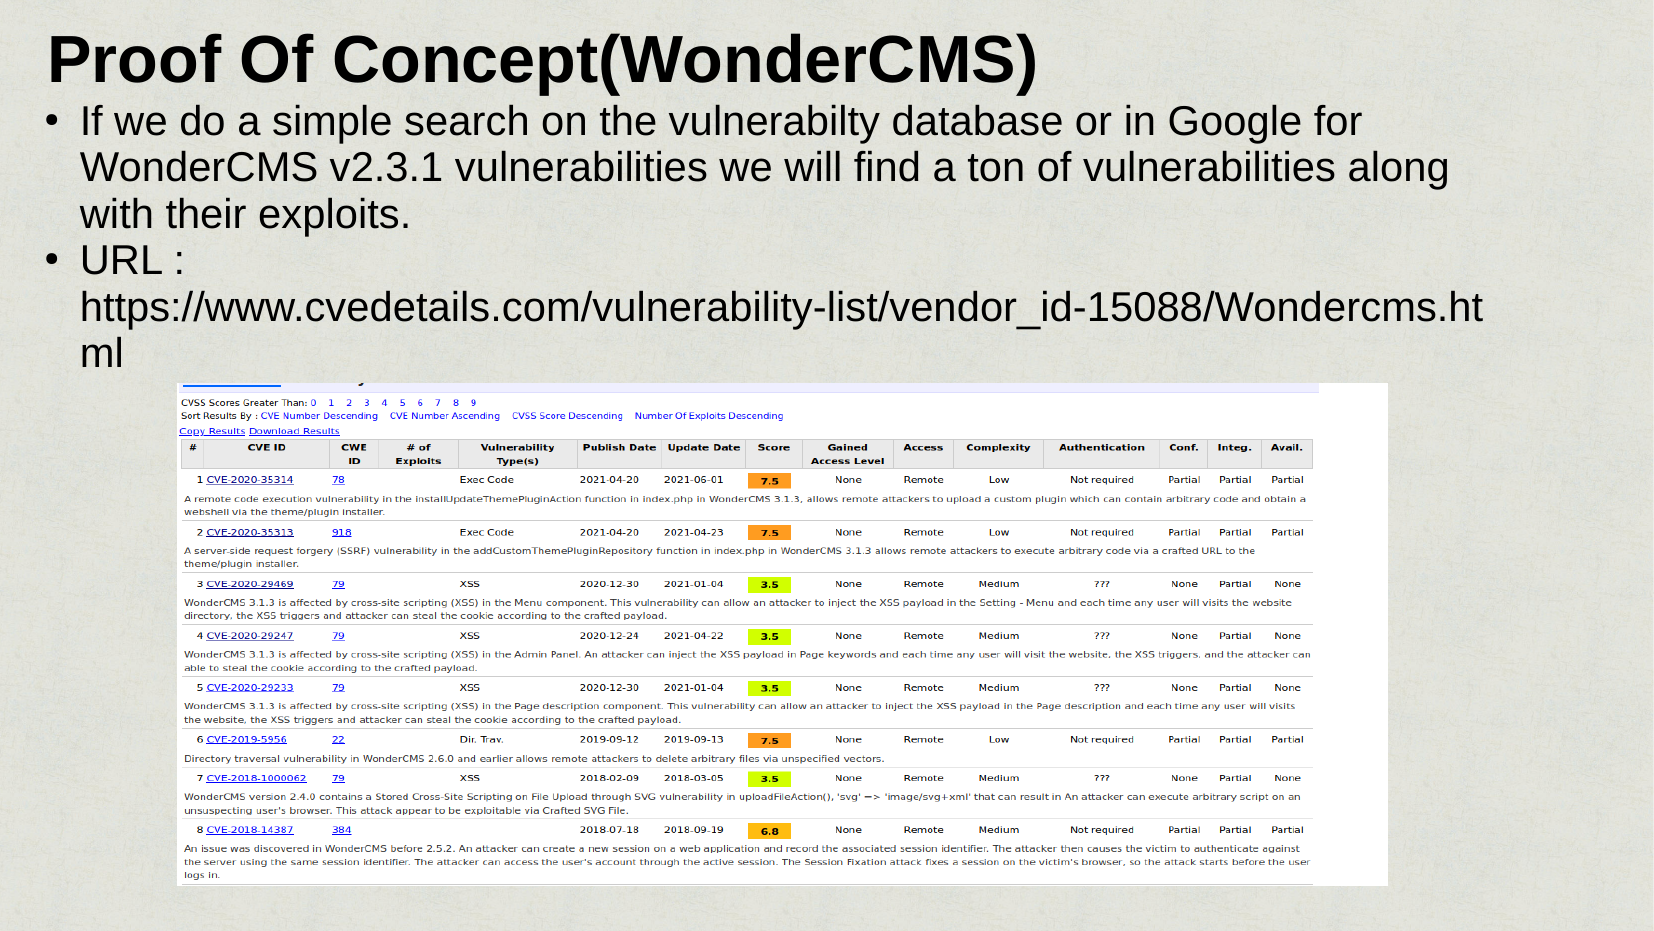

# Proof Of Concept(WonderCMS)
If we do a simple search on the vulnerabilty database or in Google for WonderCMS v2.3.1 vulnerabilities we will find a ton of vulnerabilities along with their exploits.
URL : https://www.cvedetails.com/vulnerability-list/vendor_id-15088/Wondercms.html